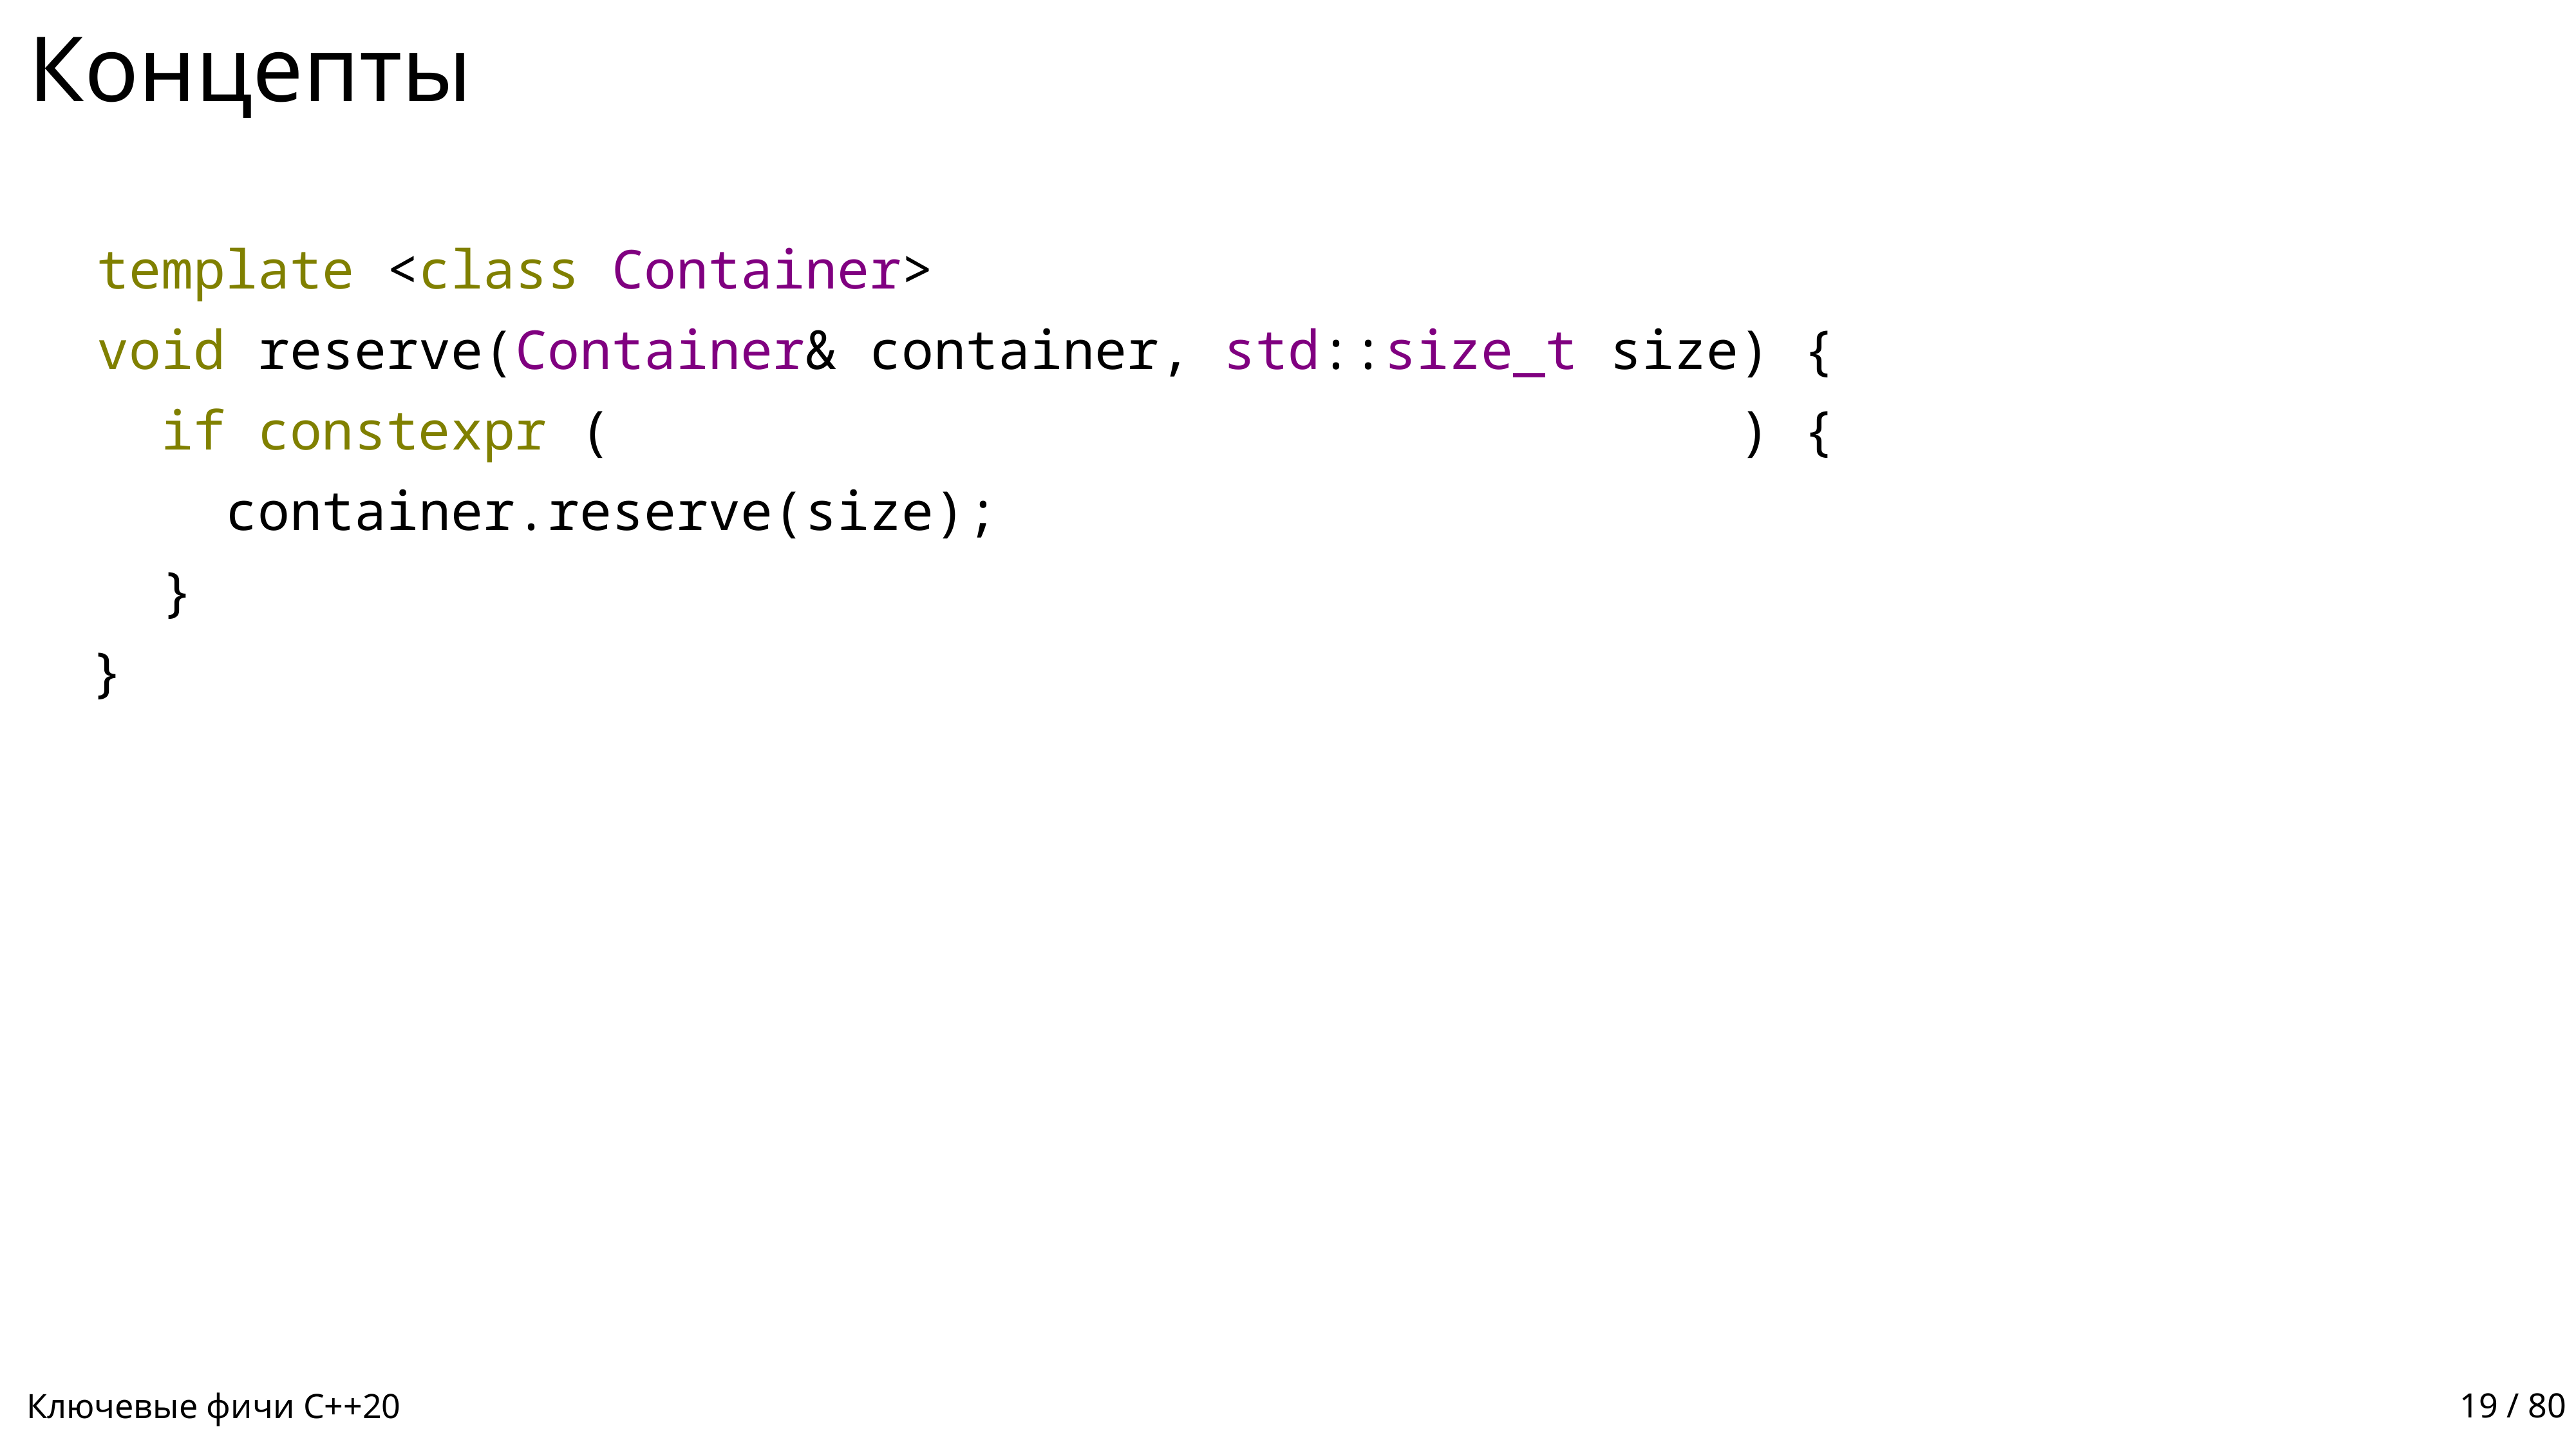

# Концепты
template <class Container>
void reserve(Container& container, std::size_t size) {
 if constexpr ( ) {
 container.reserve(size);
 }
}
Ключевые фичи С++20